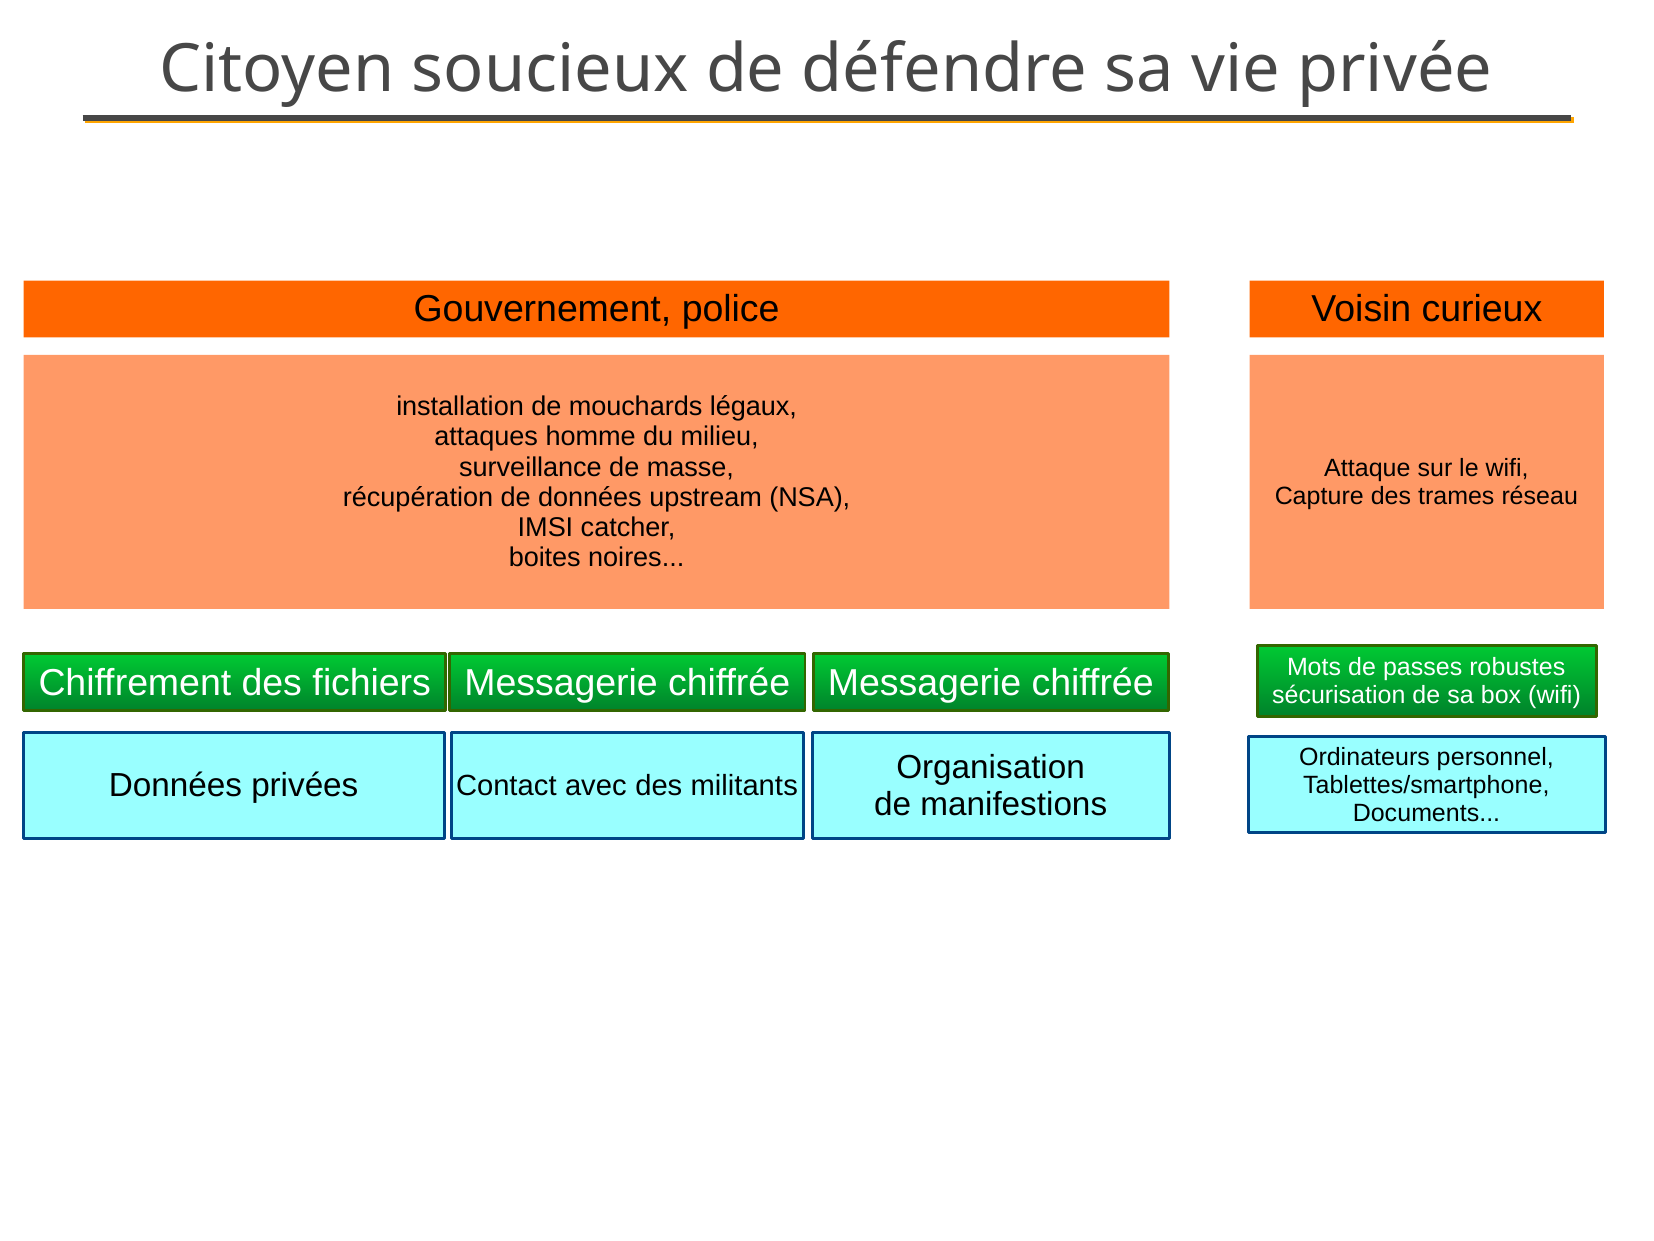

# Citoyen soucieux de défendre sa vie privée
Gouvernement, police
Voisin curieux
Attaque sur le wifi,
Capture des trames réseau
installation de mouchards légaux,
attaques homme du milieu,
surveillance de masse,
récupération de données upstream (NSA),
IMSI catcher,
boites noires...
Mots de passes robustes
sécurisation de sa box (wifi)
Chiffrement des fichiers
Messagerie chiffrée
Messagerie chiffrée
Données privées
Contact avec des militants
Organisation
de manifestions
Ordinateurs personnel,
Tablettes/smartphone,
Documents...